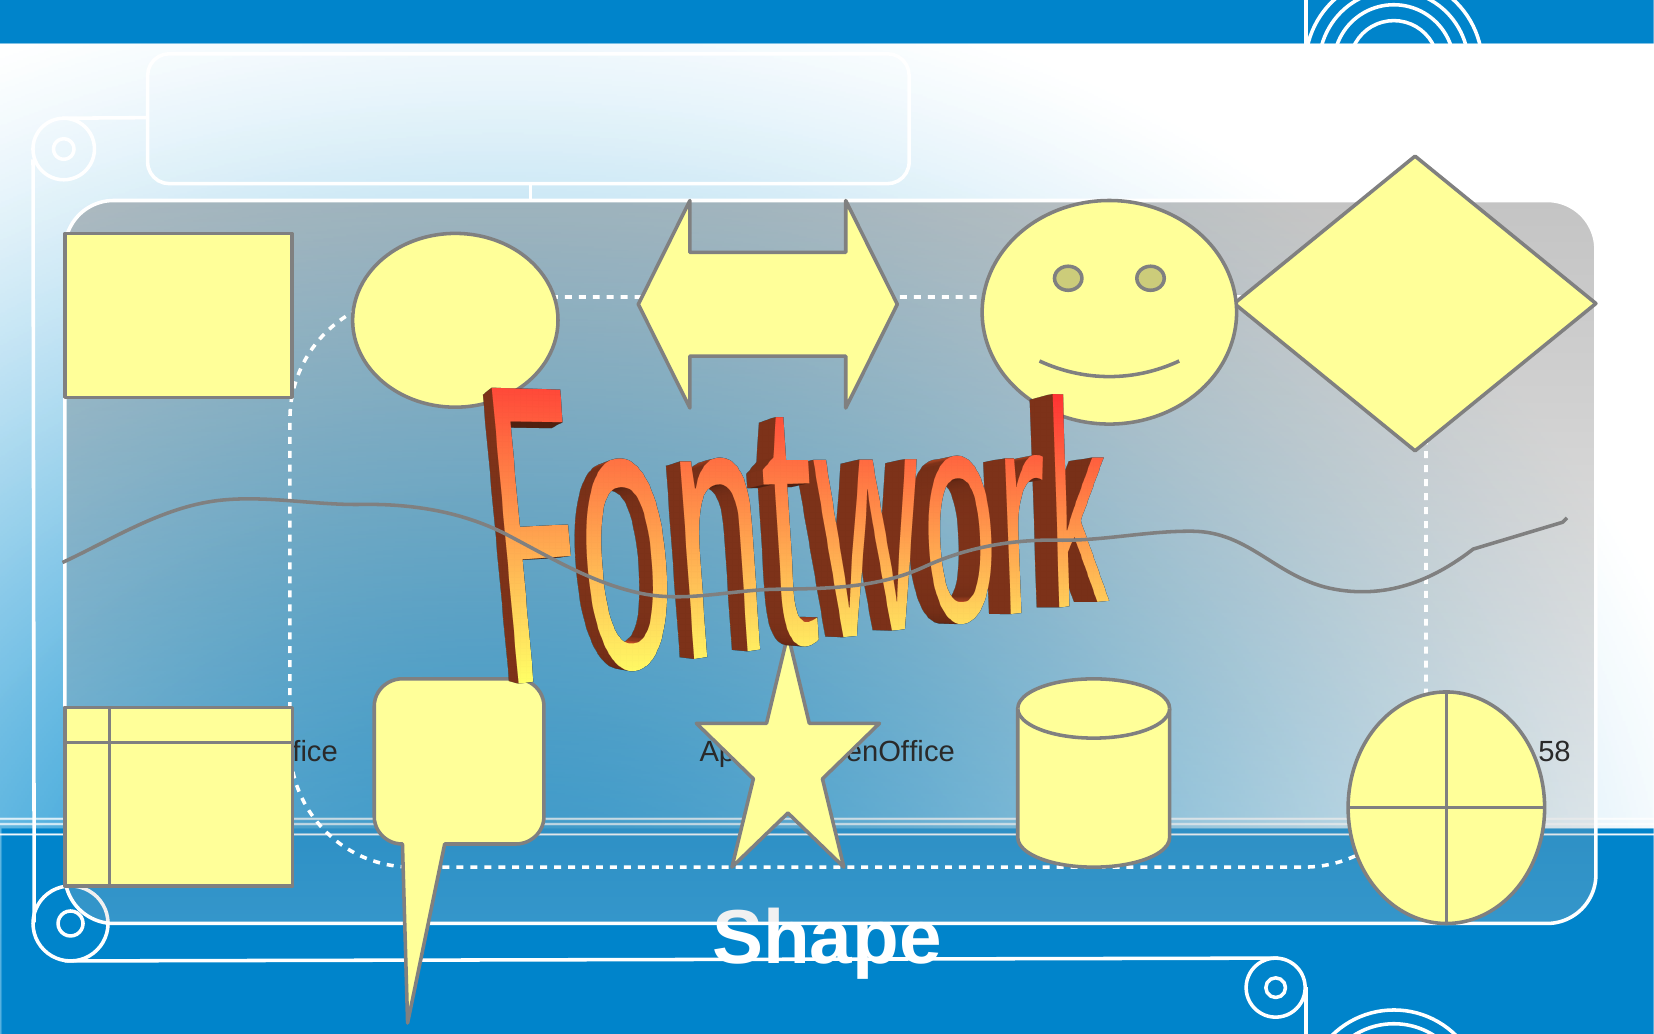

Fontwork
Apache OpenOffice
Apache OpenOffice
58
# Shape